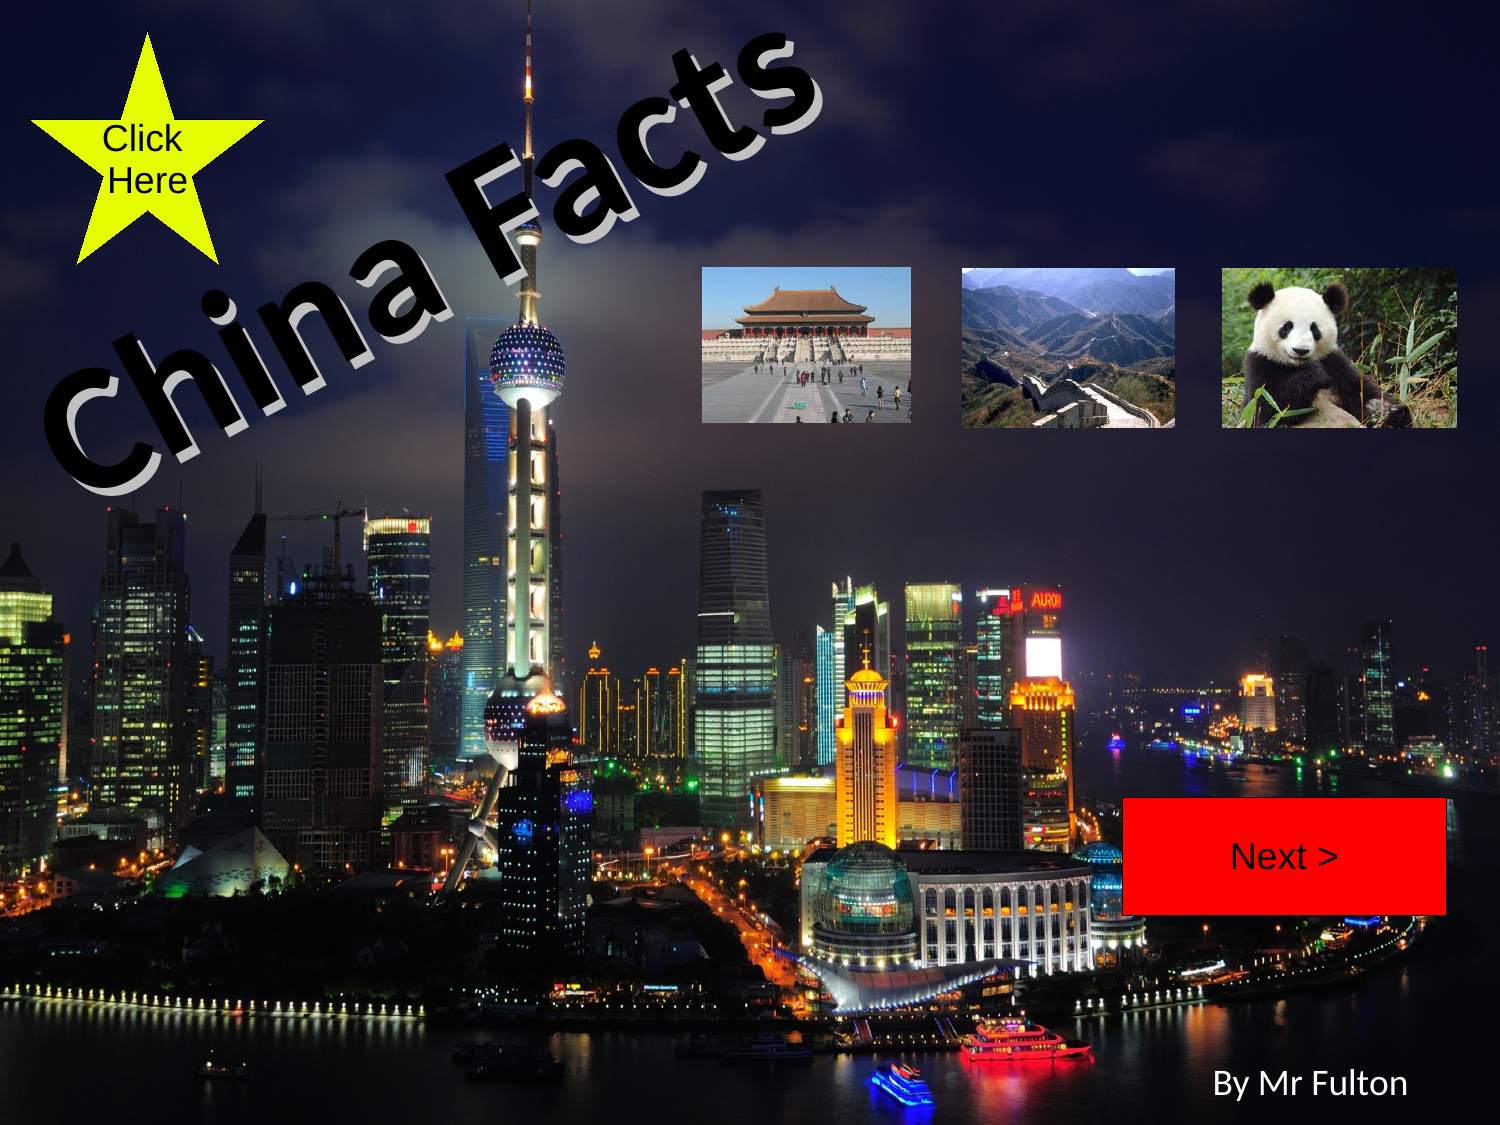

Click
Here
China Facts
Next >
# By Mr Fulton